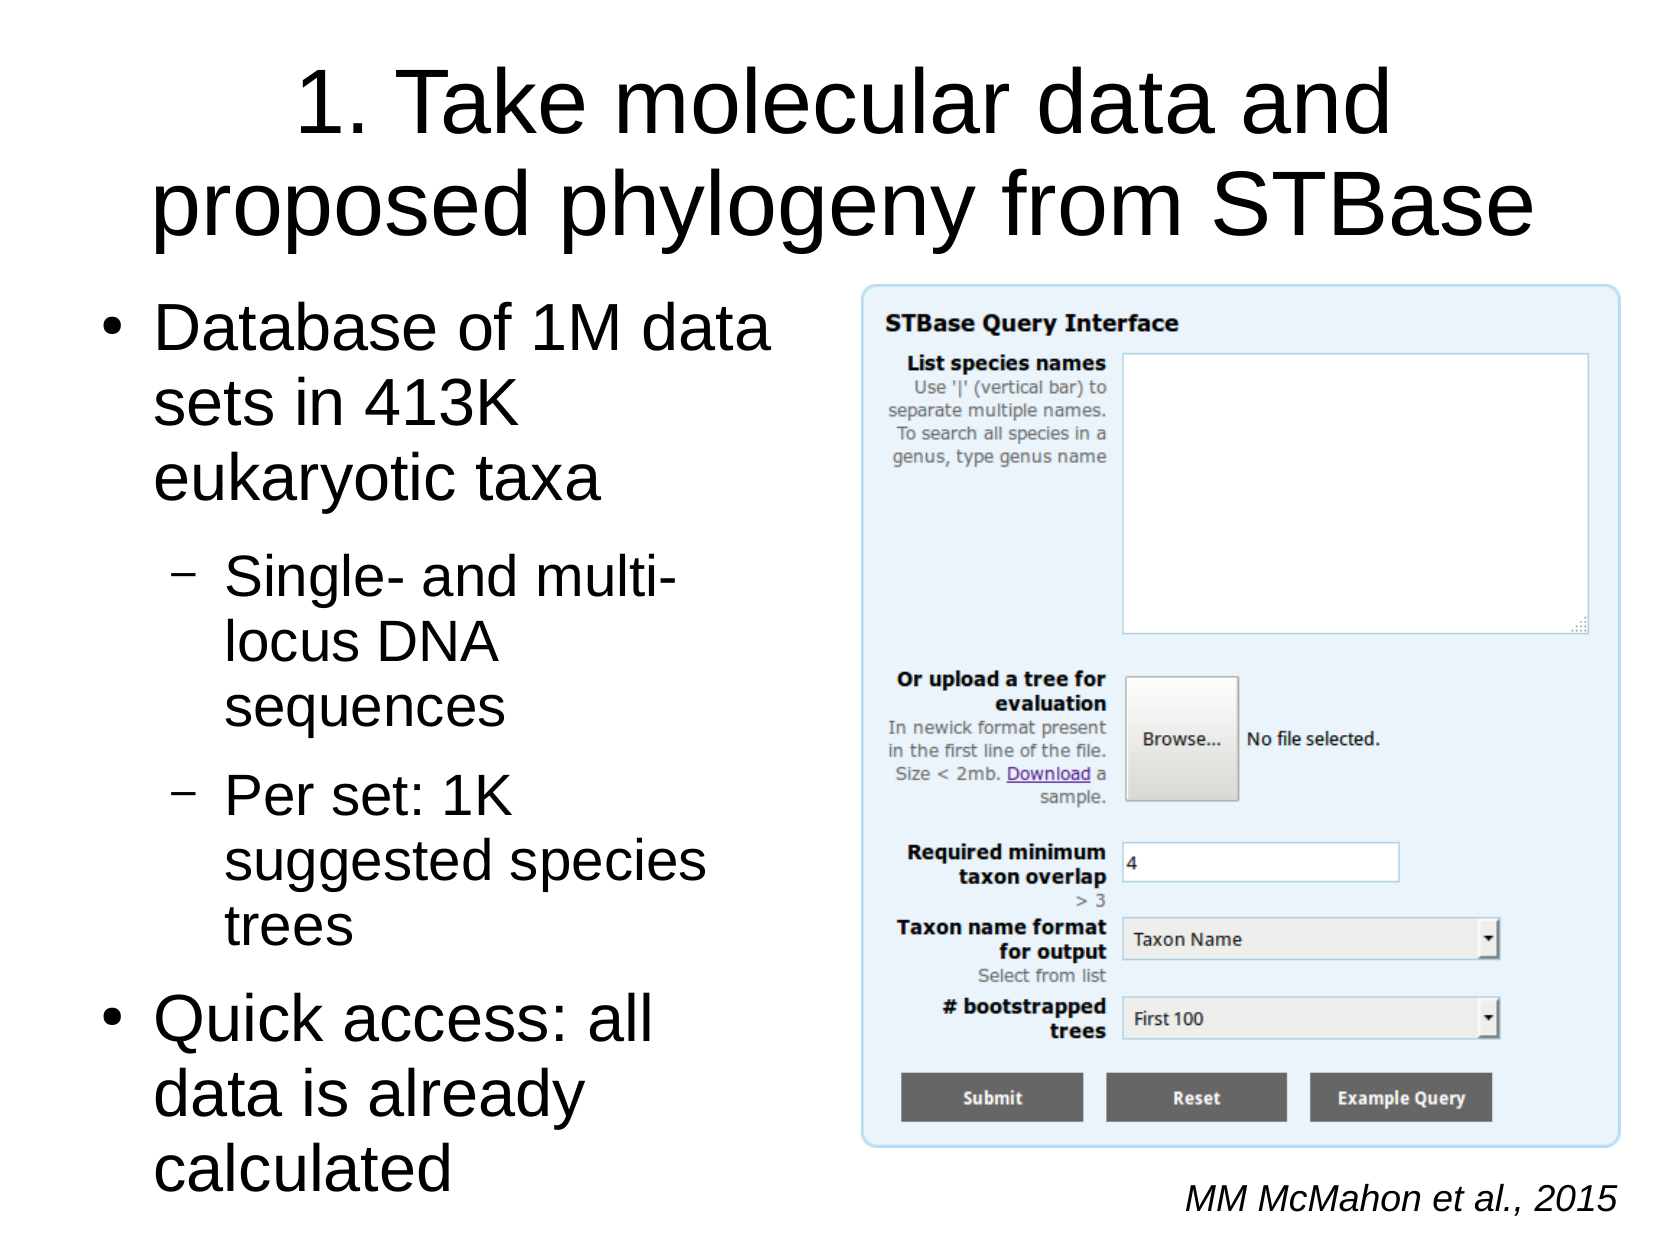

# 1. Take molecular data and proposed phylogeny from STBase
Database of 1M data sets in 413K eukaryotic taxa
Single- and multi-locus DNA sequences
Per set: 1K suggested species trees
Quick access: all data is already calculated
MM McMahon et al., 2015